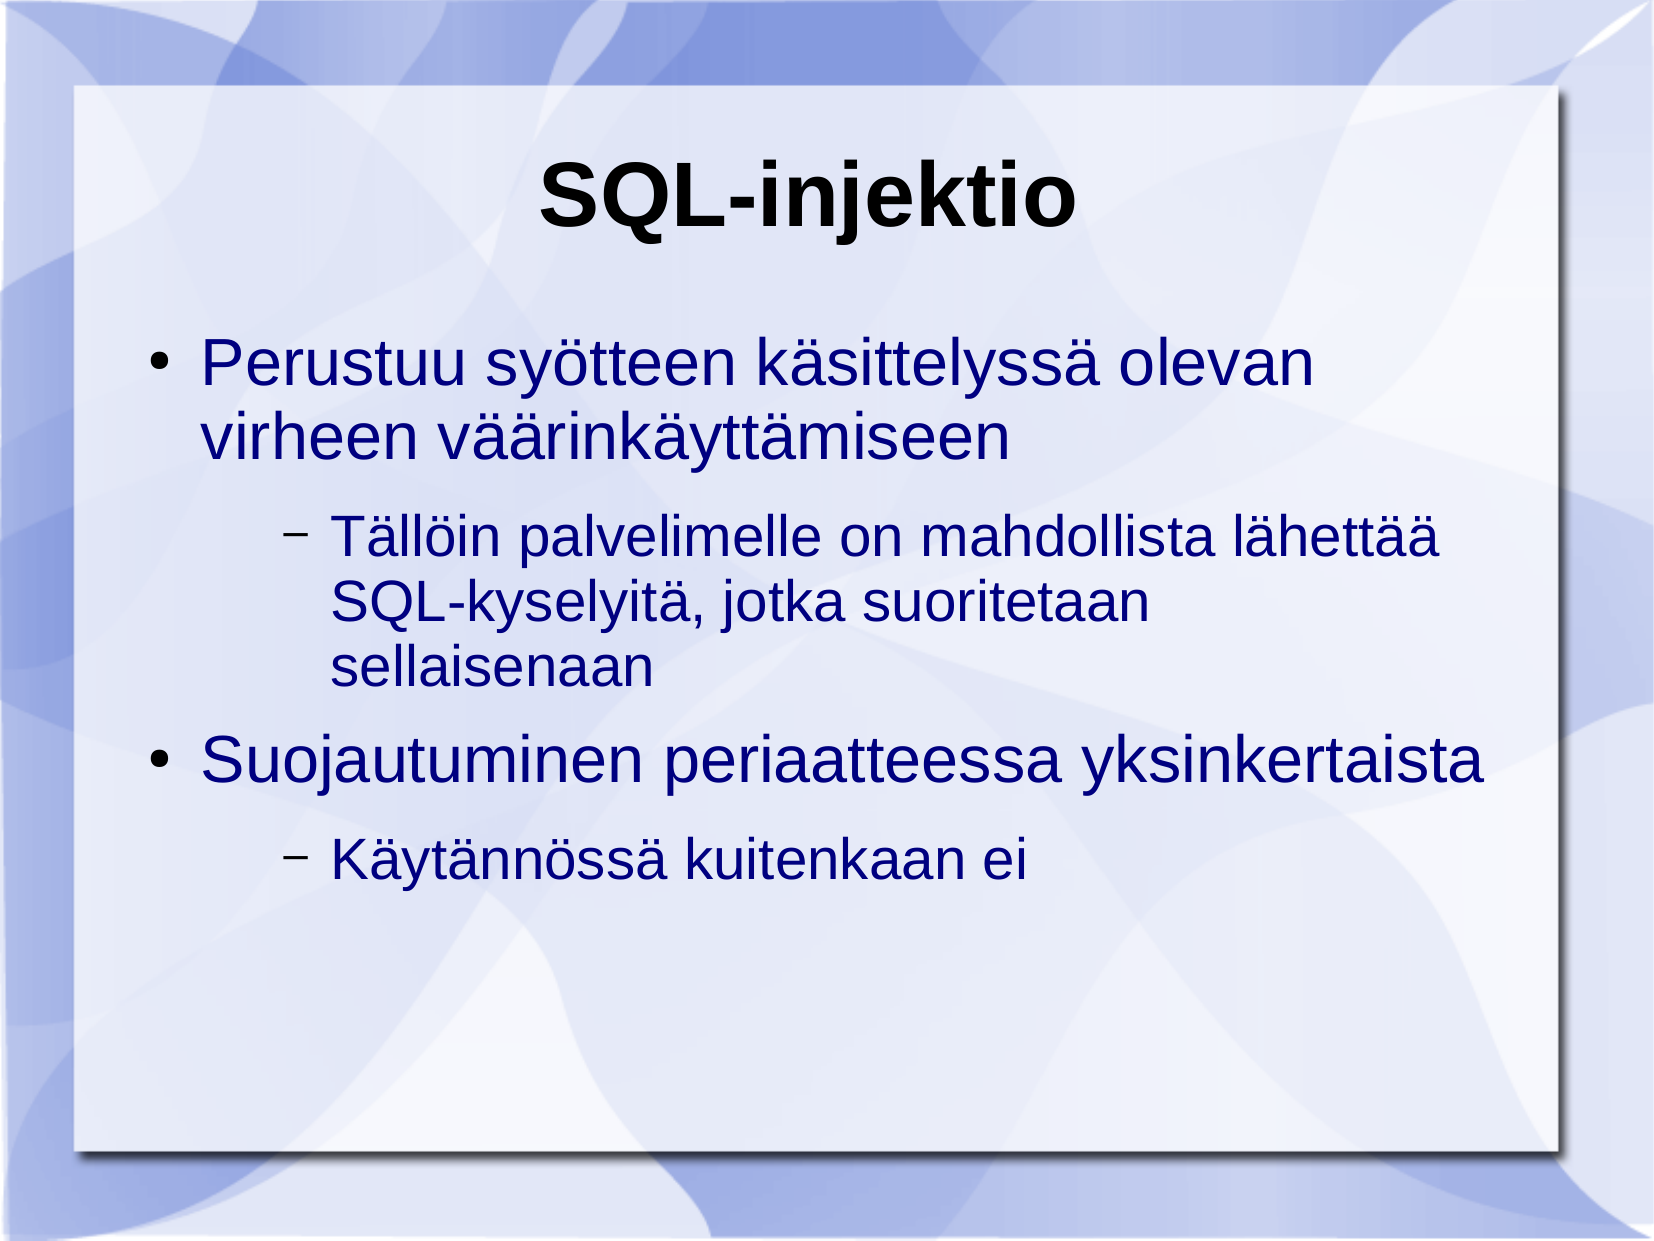

# SQL-injektio
Perustuu syötteen käsittelyssä olevan virheen väärinkäyttämiseen
Tällöin palvelimelle on mahdollista lähettää SQL-kyselyitä, jotka suoritetaan sellaisenaan
Suojautuminen periaatteessa yksinkertaista
Käytännössä kuitenkaan ei